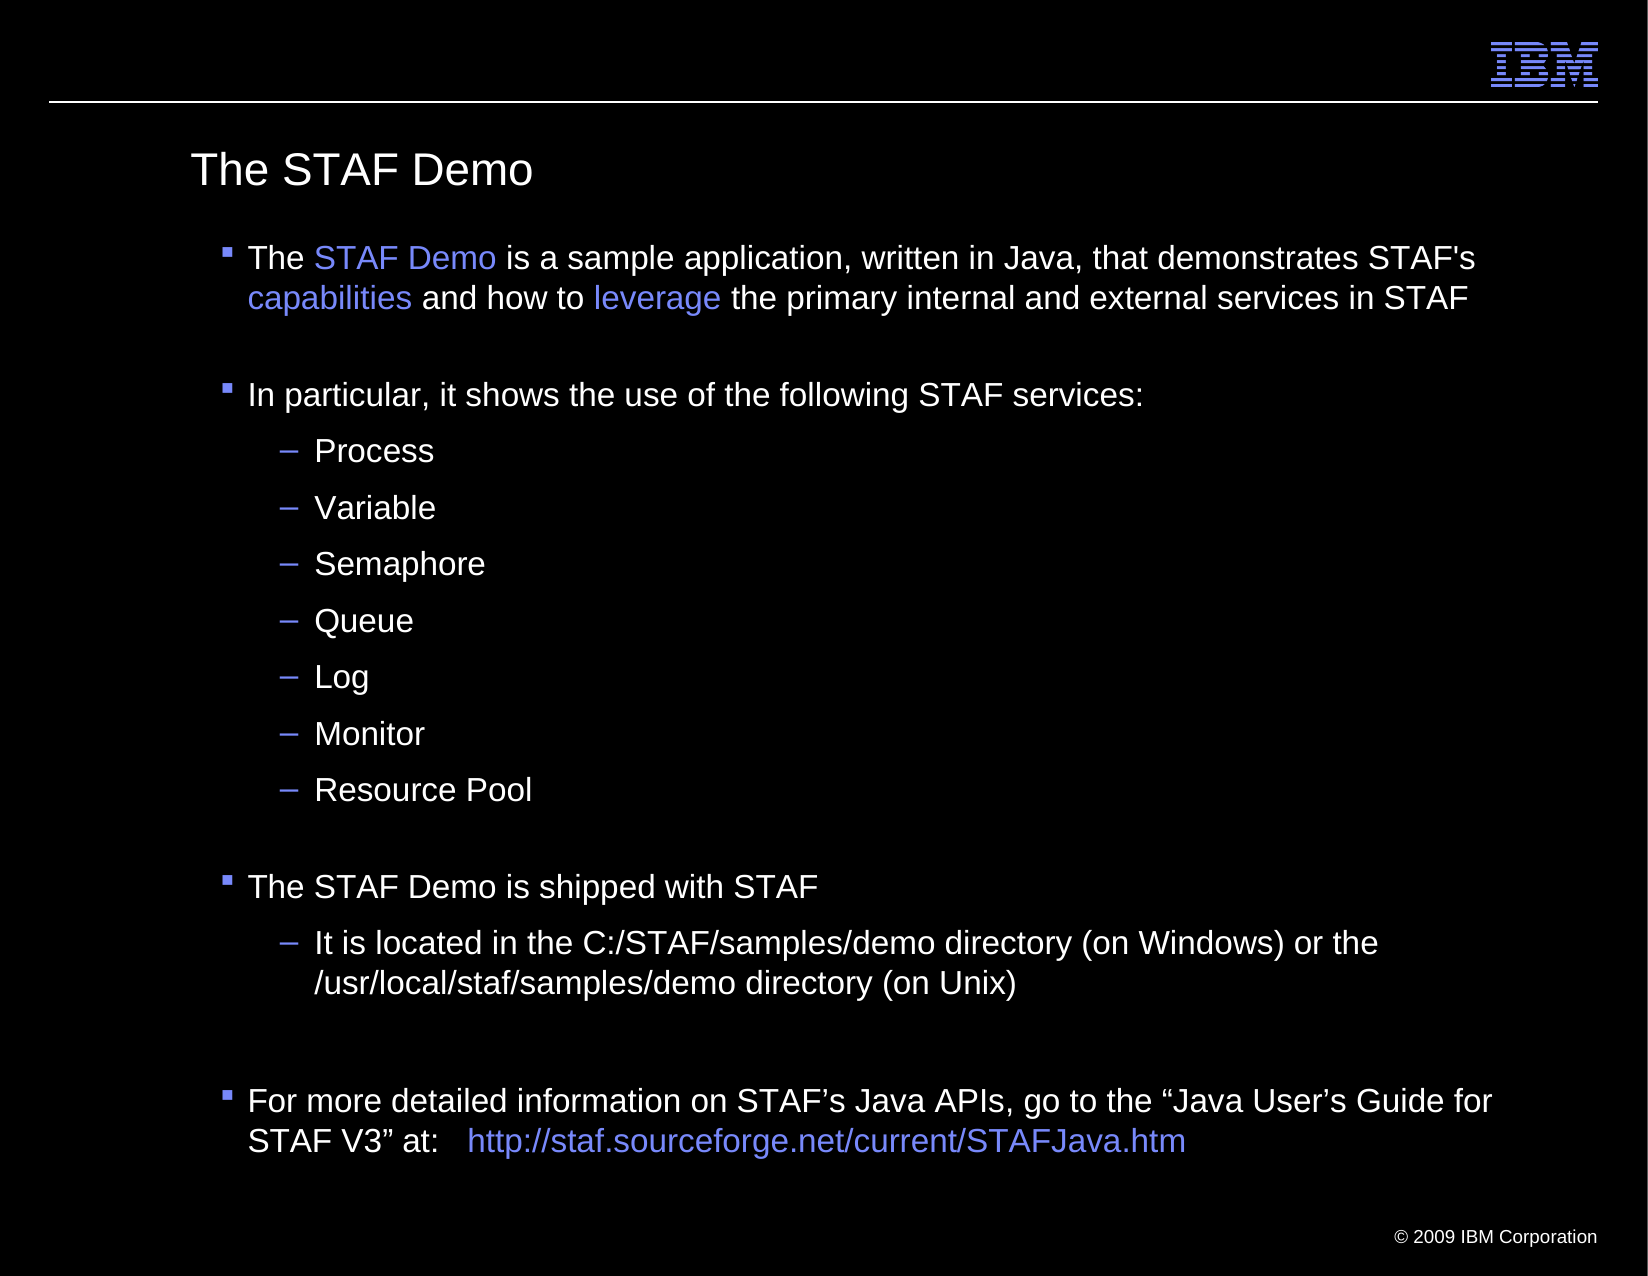

# The STAF Demo
The STAF Demo is a sample application, written in Java, that demonstrates STAF's capabilities and how to leverage the primary internal and external services in STAF
In particular, it shows the use of the following STAF services:
Process
Variable
Semaphore
Queue
Log
Monitor
Resource Pool
The STAF Demo is shipped with STAF
It is located in the C:/STAF/samples/demo directory (on Windows) or the /usr/local/staf/samples/demo directory (on Unix)
For more detailed information on STAF’s Java APIs, go to the “Java User’s Guide for STAF V3” at: http://staf.sourceforge.net/current/STAFJava.htm